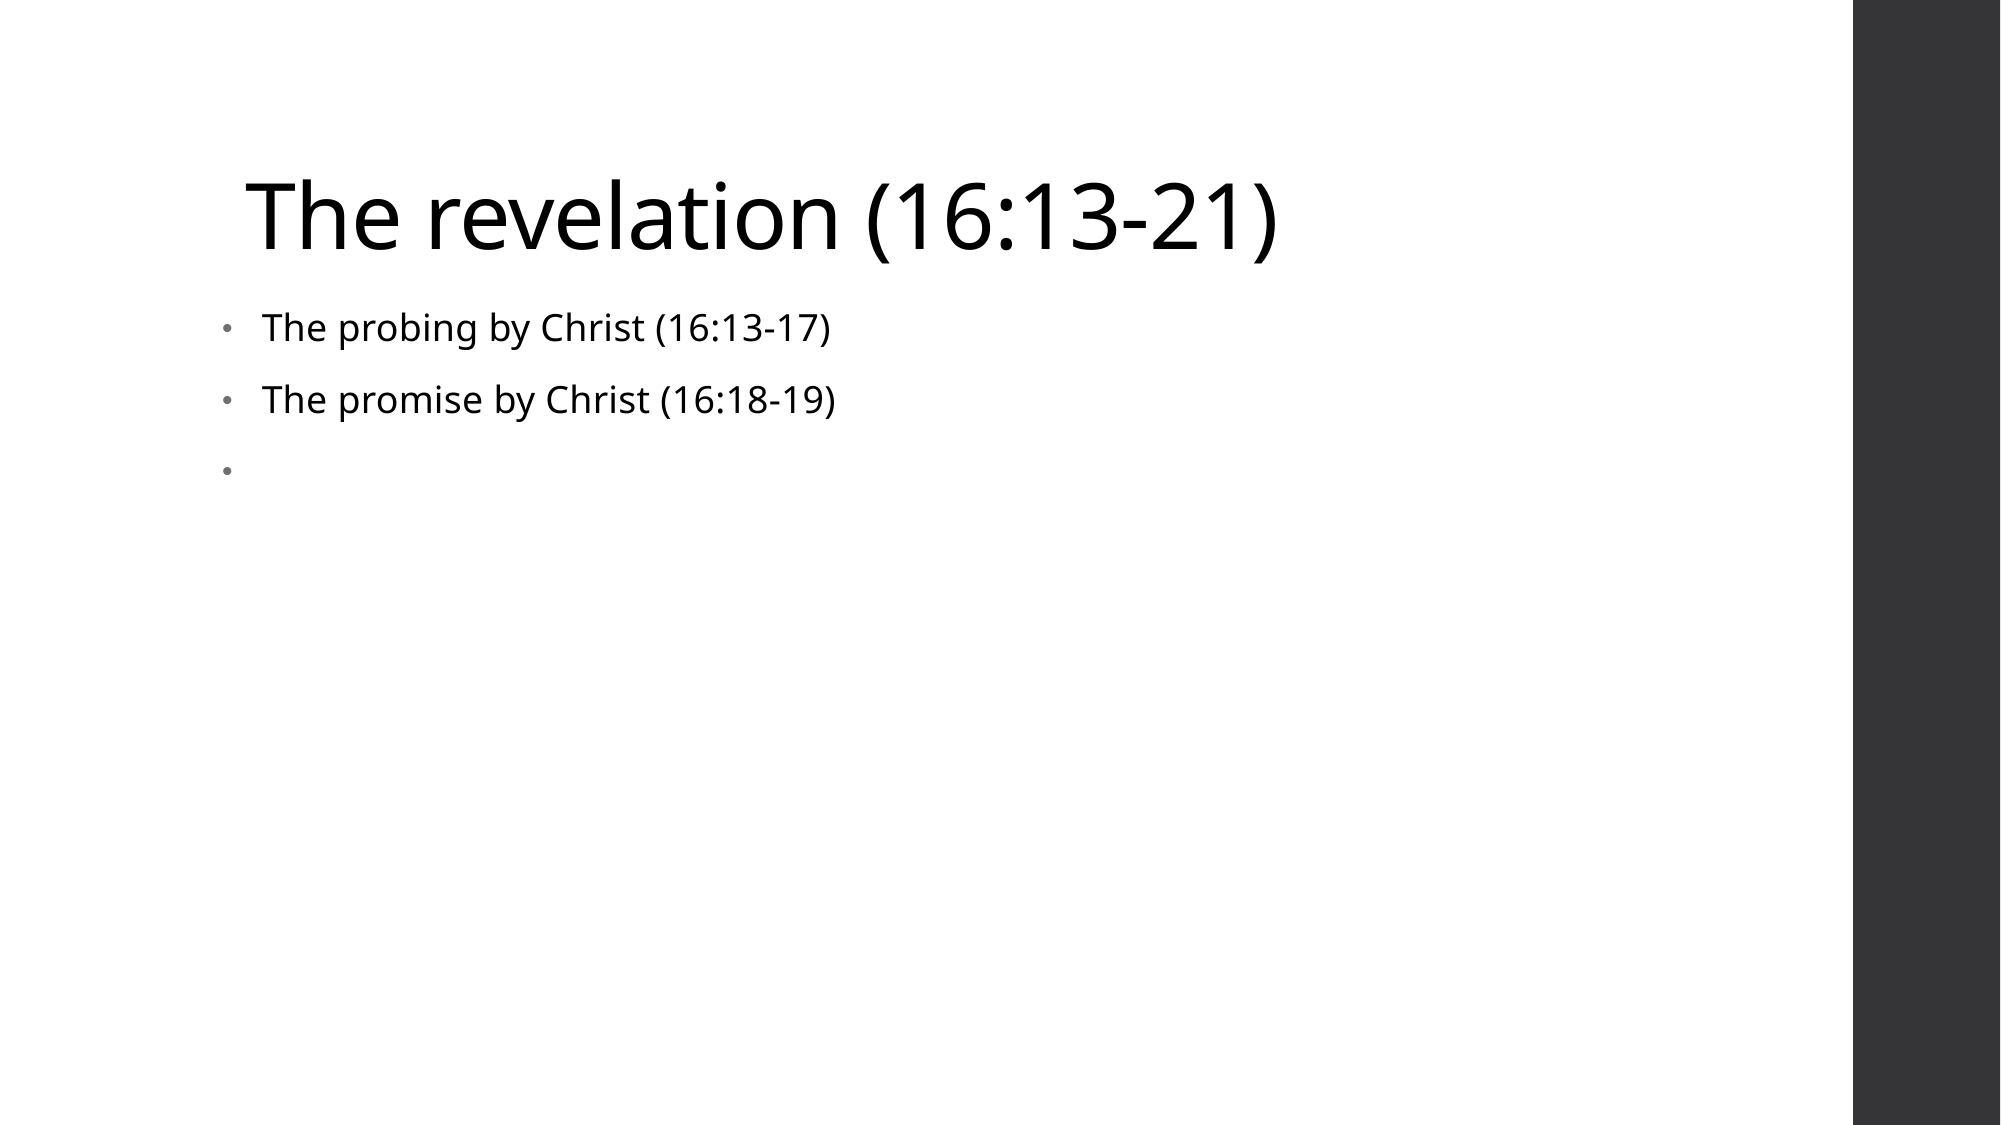

# The revelation (16:13-21)
 The probing by Christ (16:13-17)
 The promise by Christ (16:18-19)